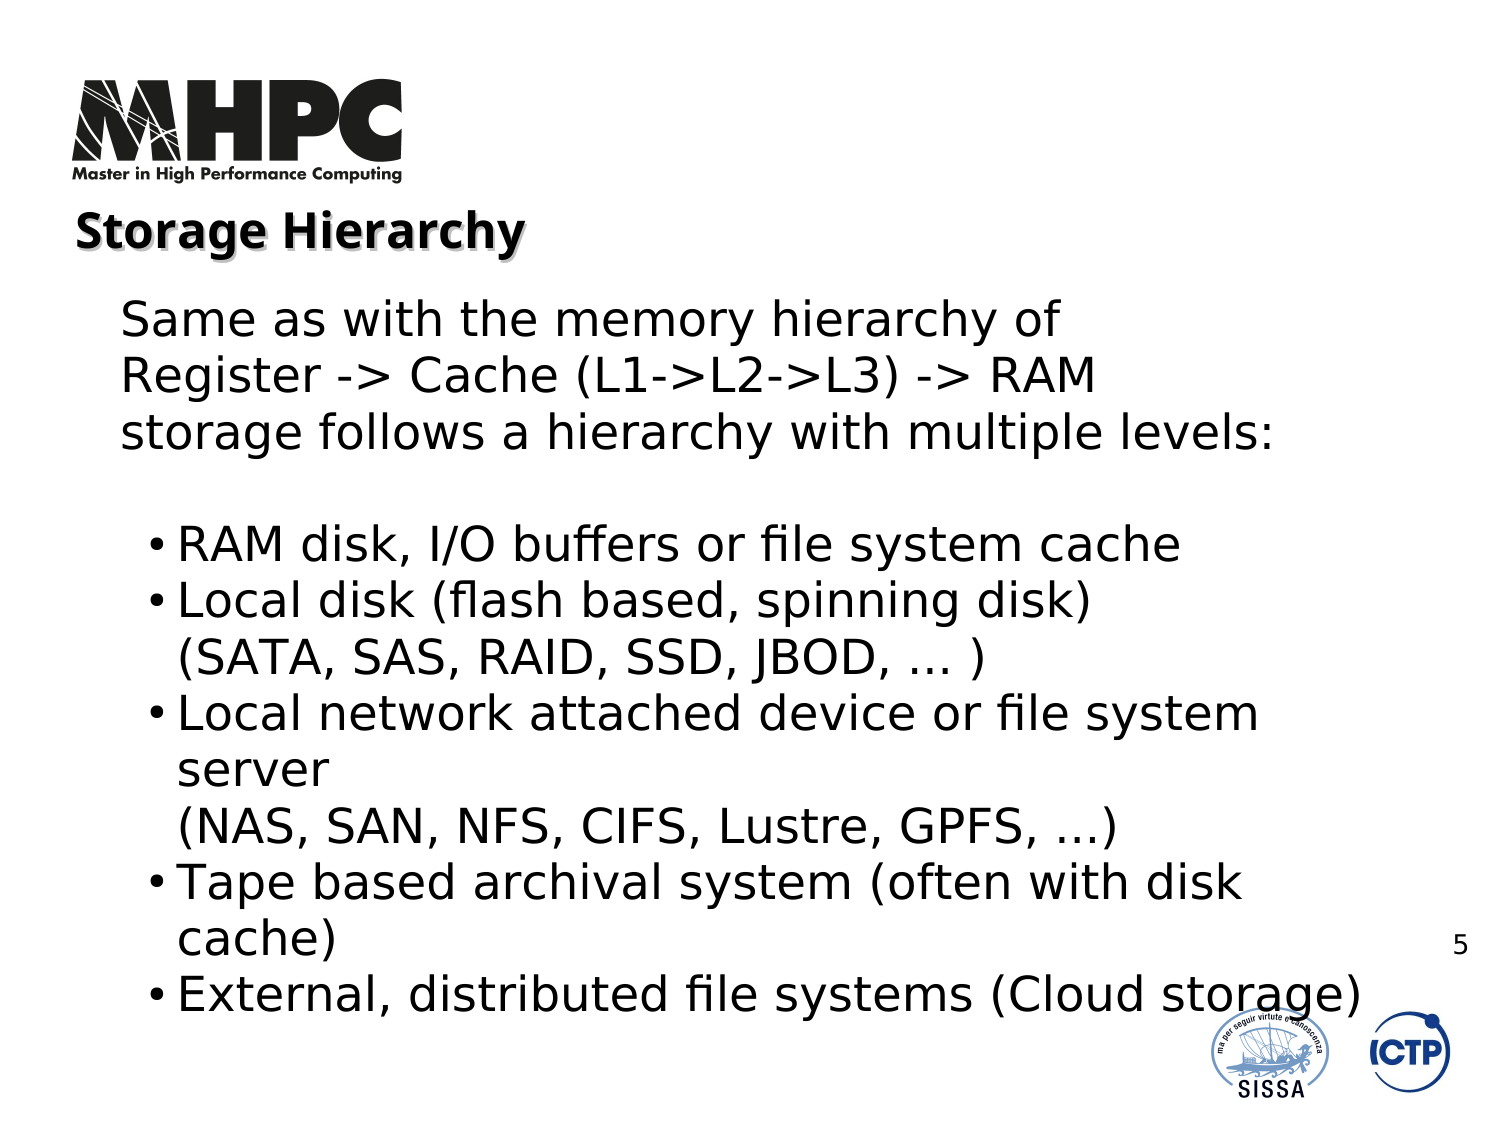

# Storage Hierarchy
Same as with the memory hierarchy of
Register -> Cache (L1->L2->L3) -> RAM
storage follows a hierarchy with multiple levels:
RAM disk, I/O buffers or file system cache
Local disk (flash based, spinning disk)
(SATA, SAS, RAID, SSD, JBOD, ... )
Local network attached device or file system server
(NAS, SAN, NFS, CIFS, Lustre, GPFS, ...)
Tape based archival system (often with disk cache)
External, distributed file systems (Cloud storage)
5